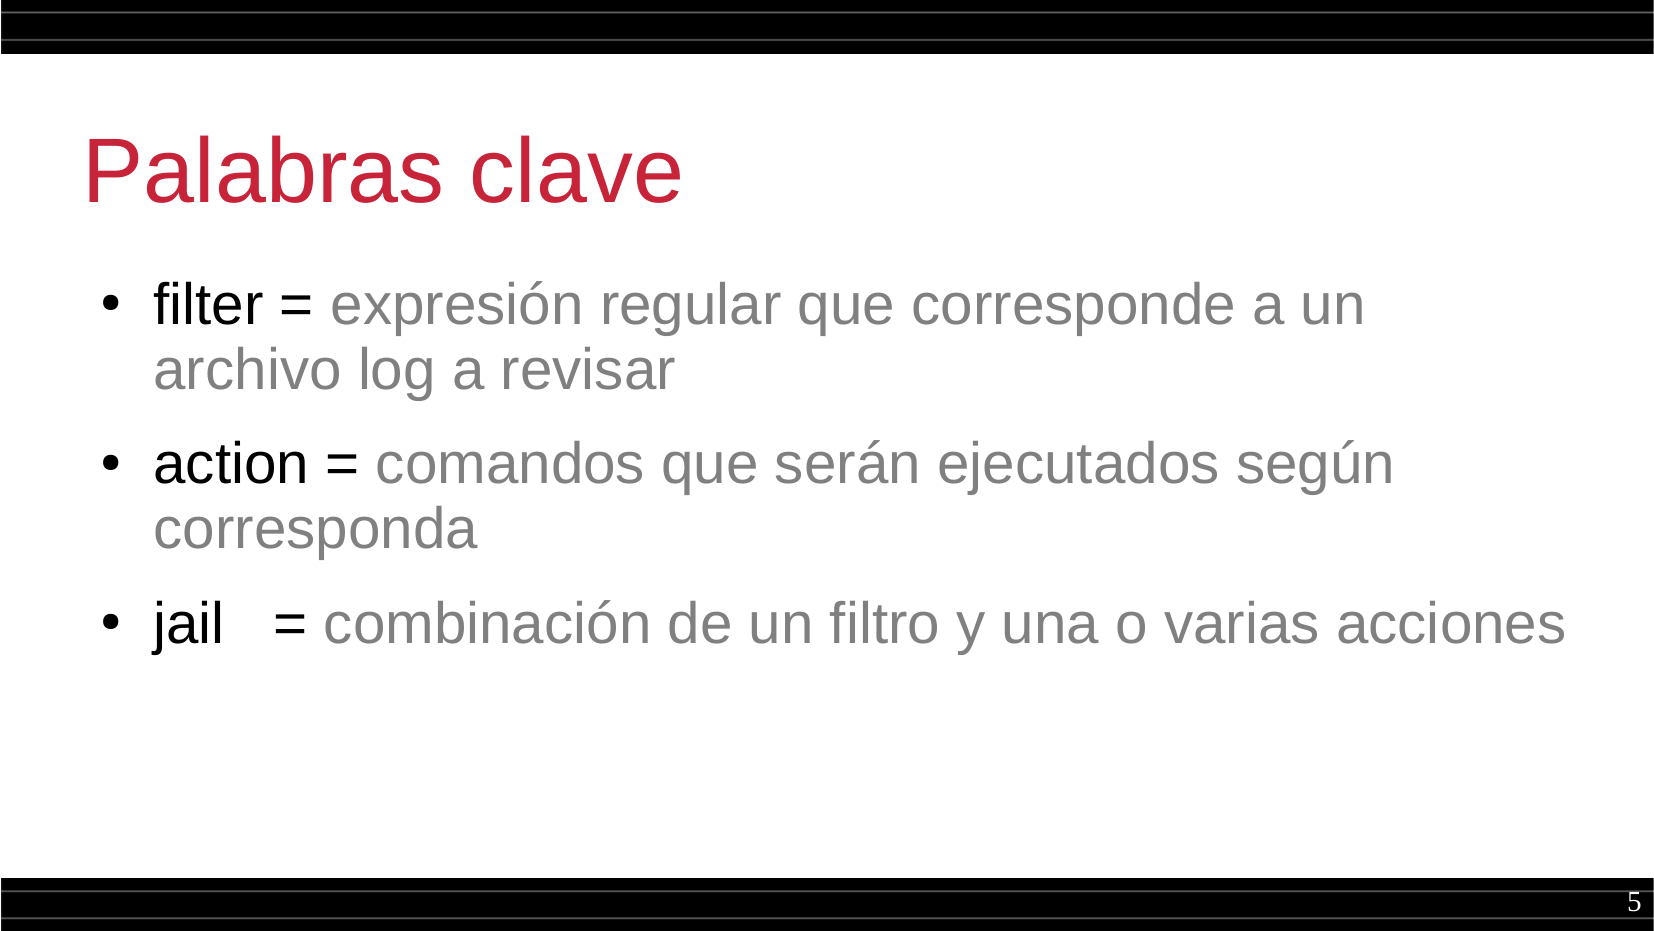

# Palabras clave
filter = expresión regular que corresponde a un archivo log a revisar
action = comandos que serán ejecutados según corresponda
jail = combinación de un filtro y una o varias acciones